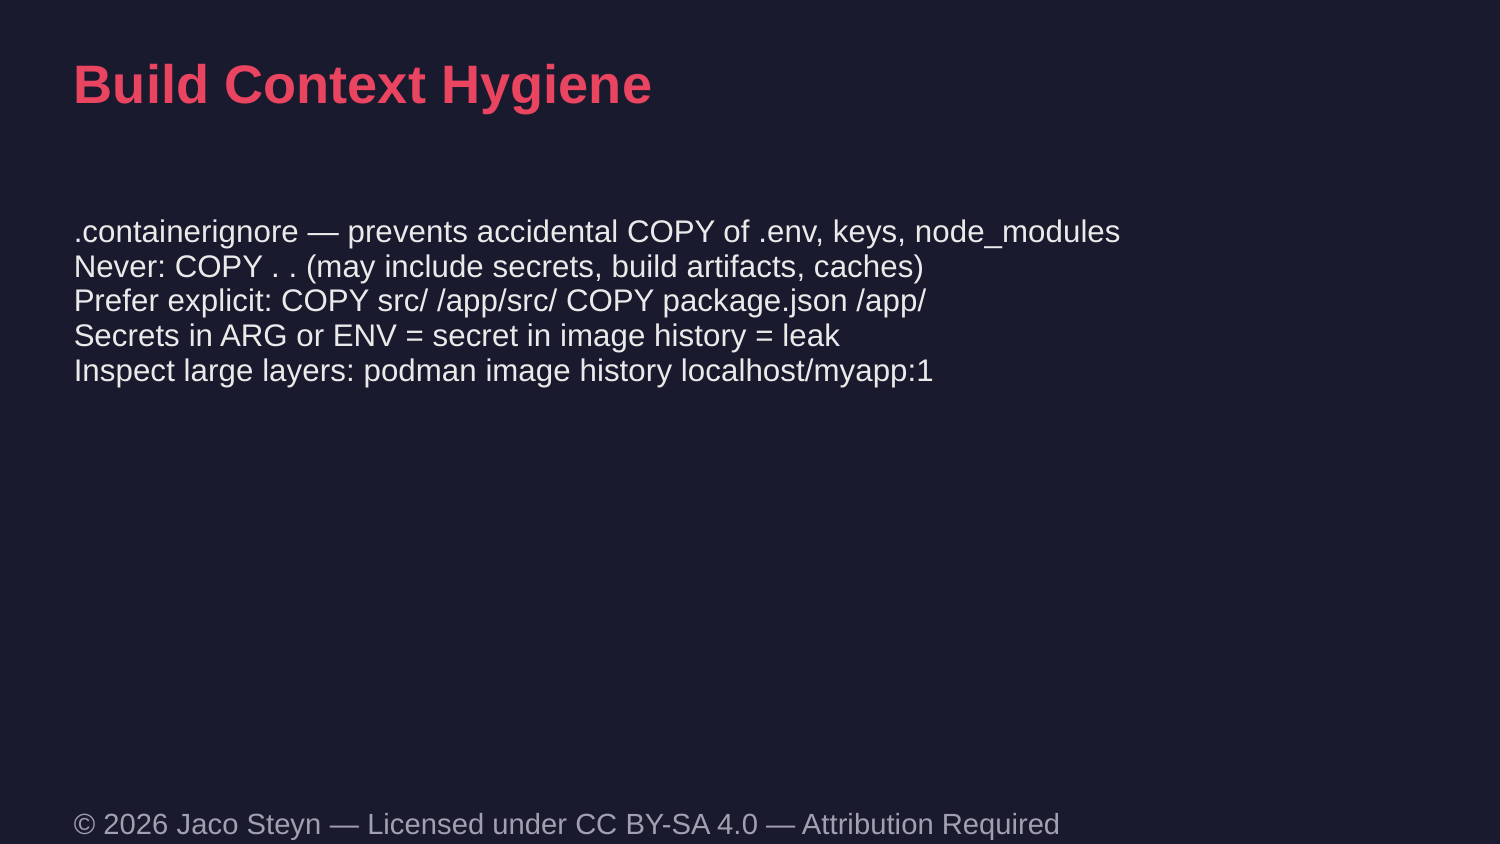

Build Context Hygiene
.containerignore — prevents accidental COPY of .env, keys, node_modules
Never: COPY . . (may include secrets, build artifacts, caches)
Prefer explicit: COPY src/ /app/src/ COPY package.json /app/
Secrets in ARG or ENV = secret in image history = leak
Inspect large layers: podman image history localhost/myapp:1
© 2026 Jaco Steyn — Licensed under CC BY-SA 4.0 — Attribution Required